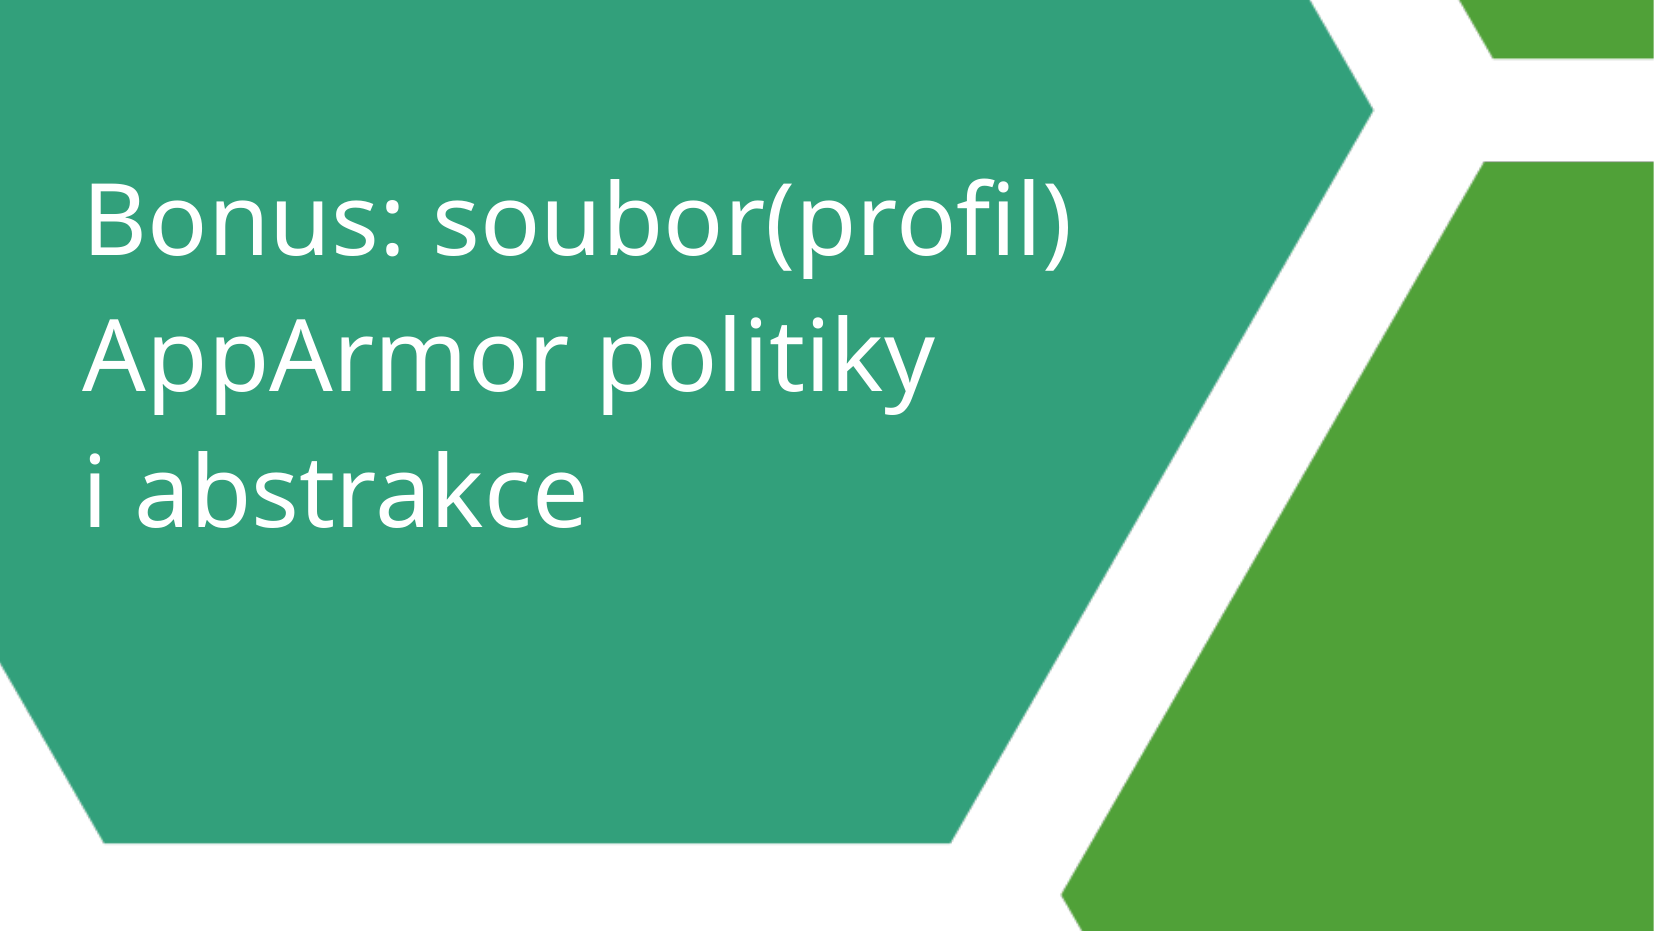

# Bonus: soubor(profil) AppArmor politiky i abstrakce